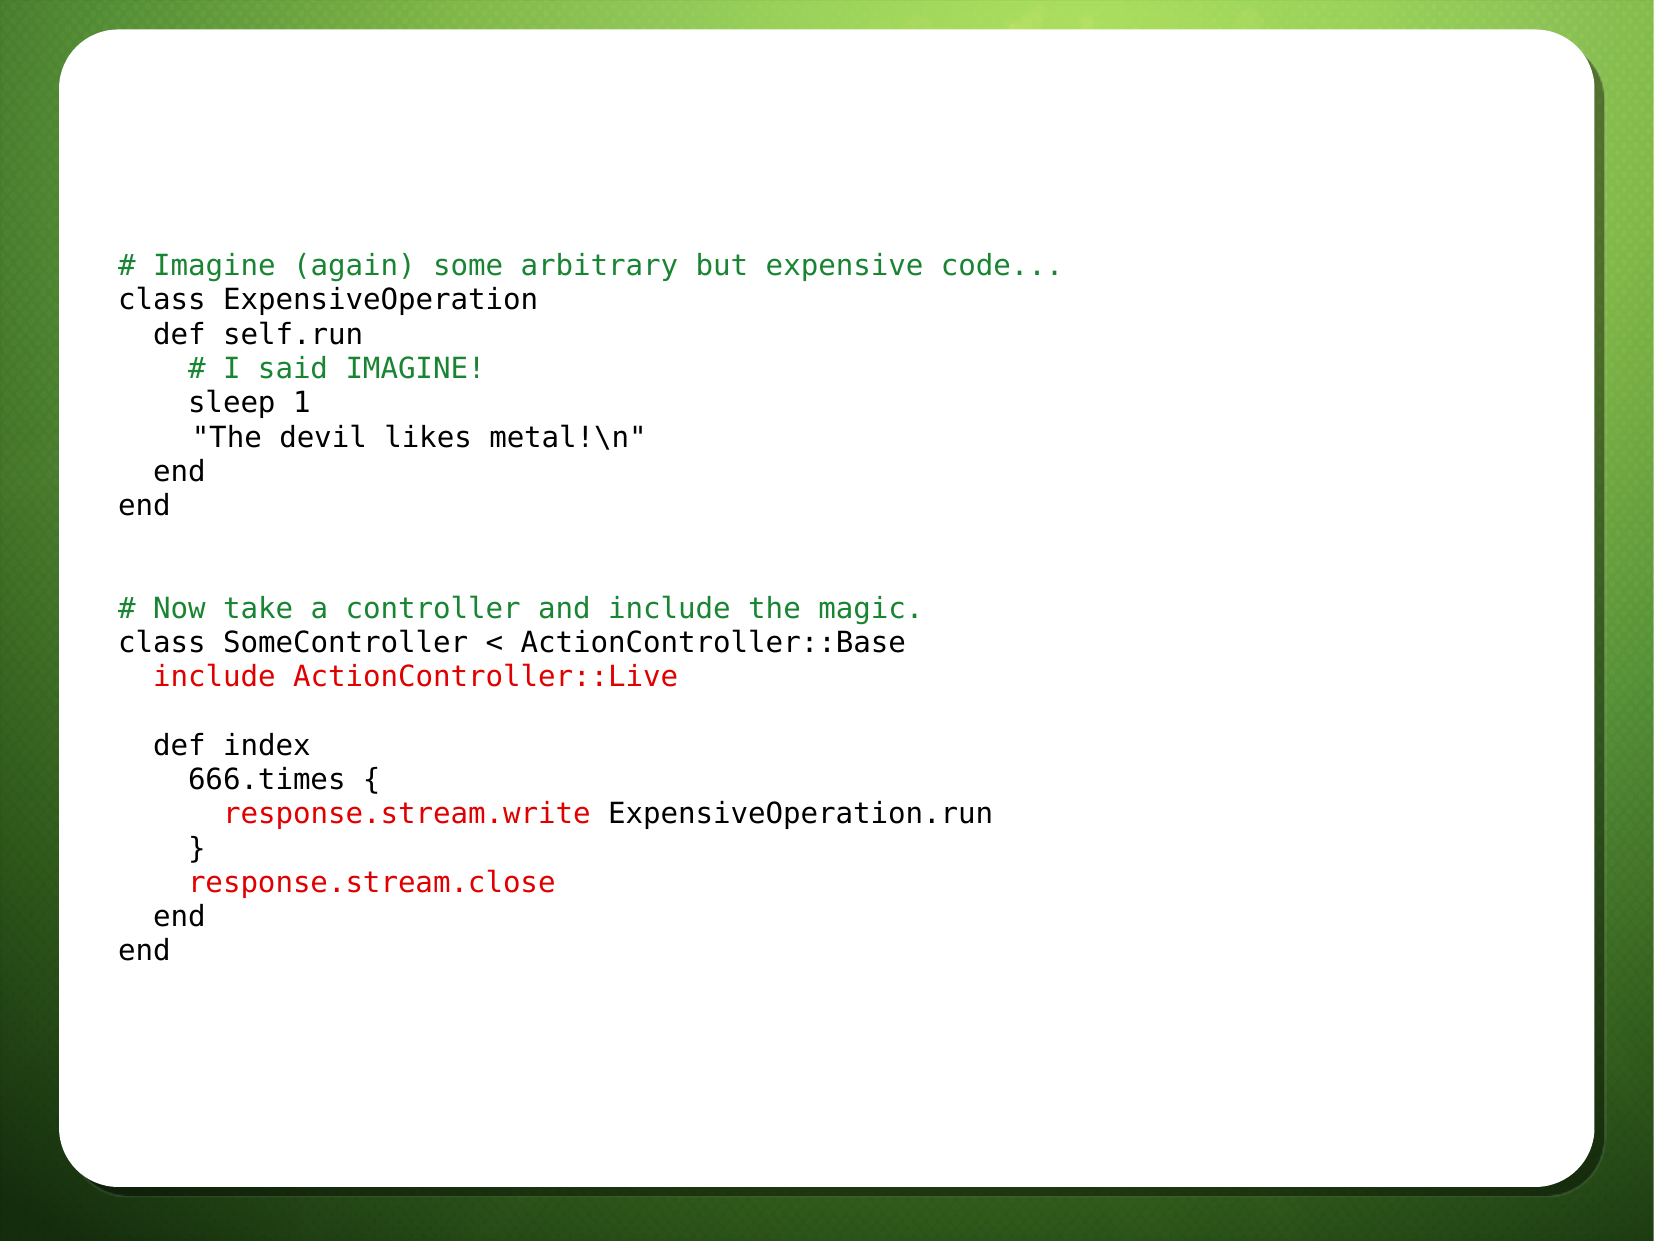

# # Imagine (again) some arbitrary but expensive code...
class ExpensiveOperation
 def self.run
 # I said IMAGINE!
 sleep 1
	"The devil likes metal!\n"
 end
end
# Now take a controller and include the magic.
class SomeController < ActionController::Base
 include ActionController::Live
 def index
 666.times {
 response.stream.write ExpensiveOperation.run
 }
 response.stream.close
 end
end